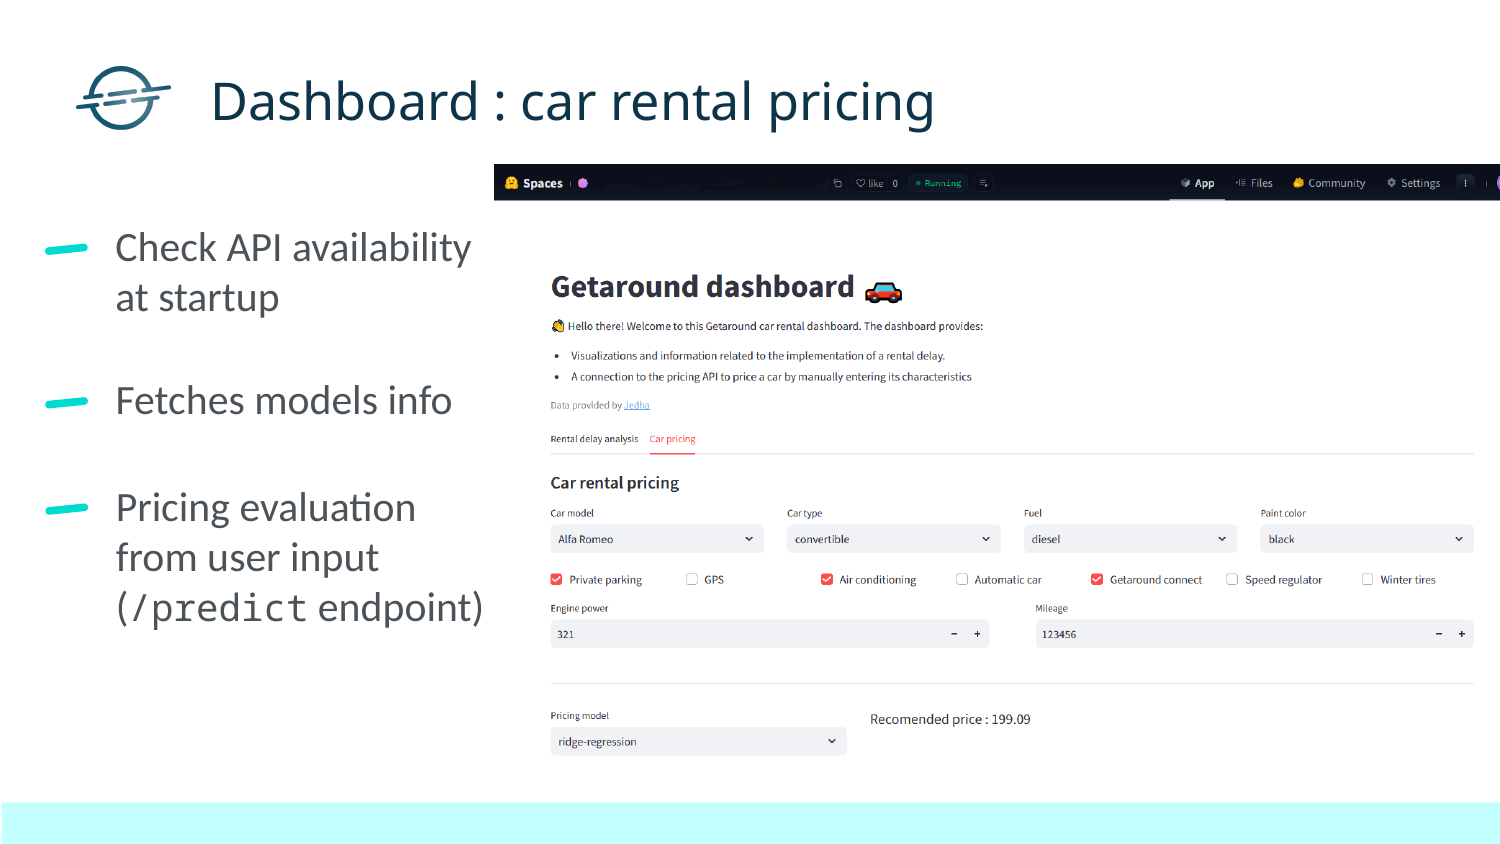

# Dashboard : car rental pricing
Check API availability at startup
Fetches models info
Pricing evaluation from user input
(/predict endpoint)